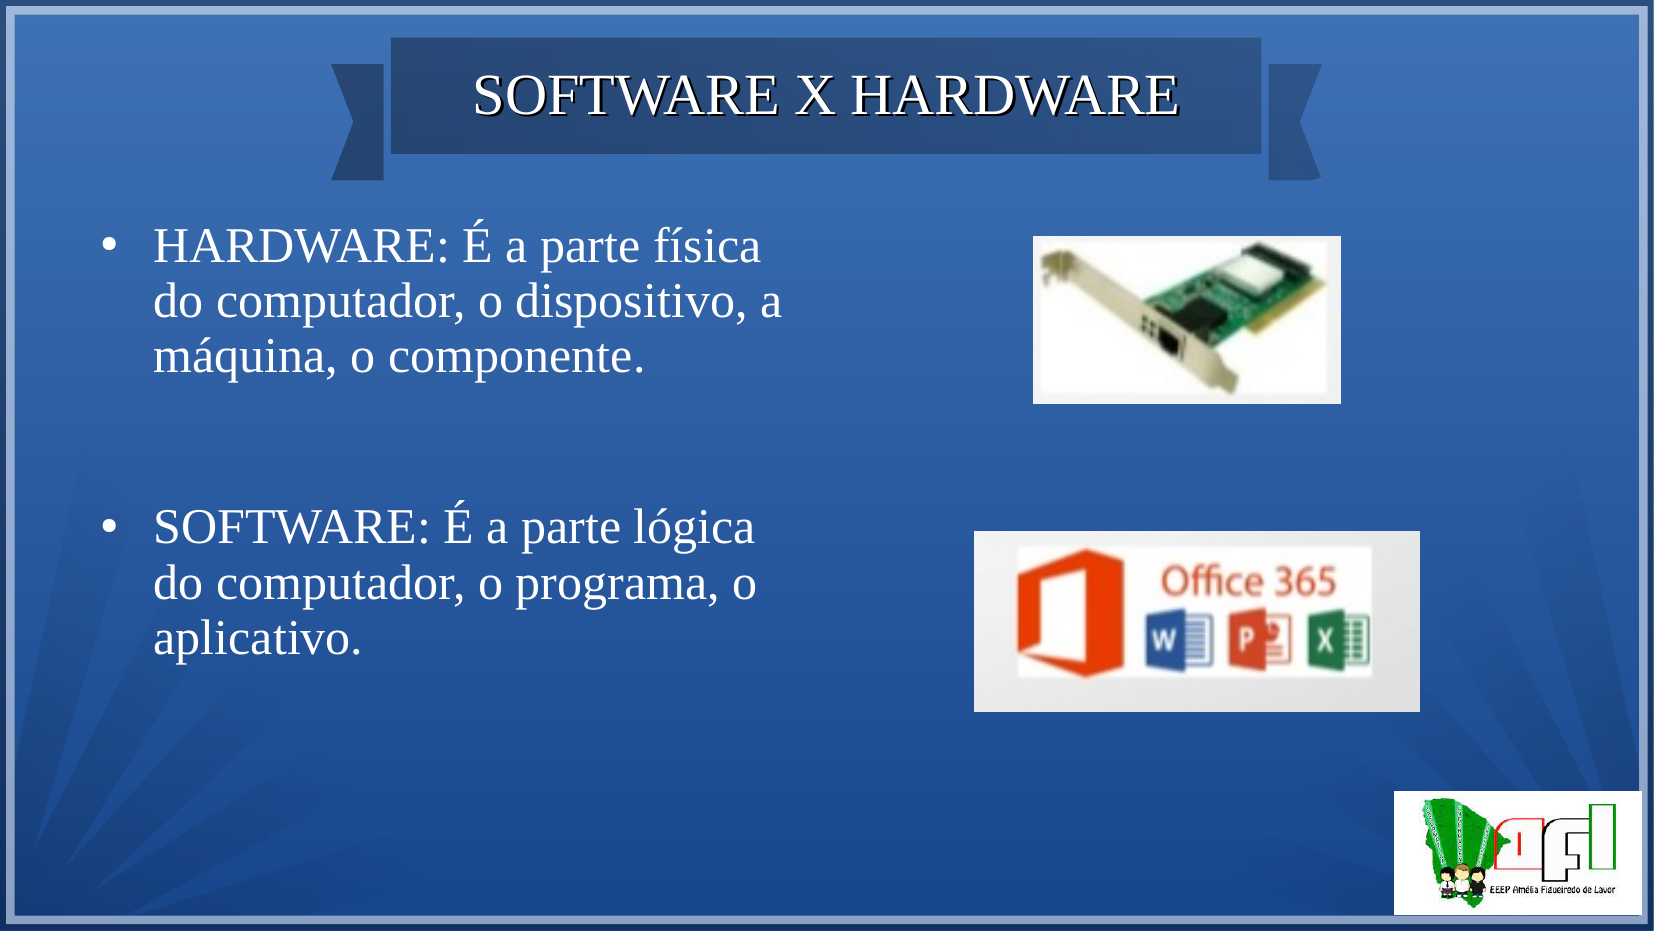

# SOFTWARE X HARDWARE
HARDWARE: É a parte física do computador, o dispositivo, a máquina, o componente.
SOFTWARE: É a parte lógica do computador, o programa, o aplicativo.